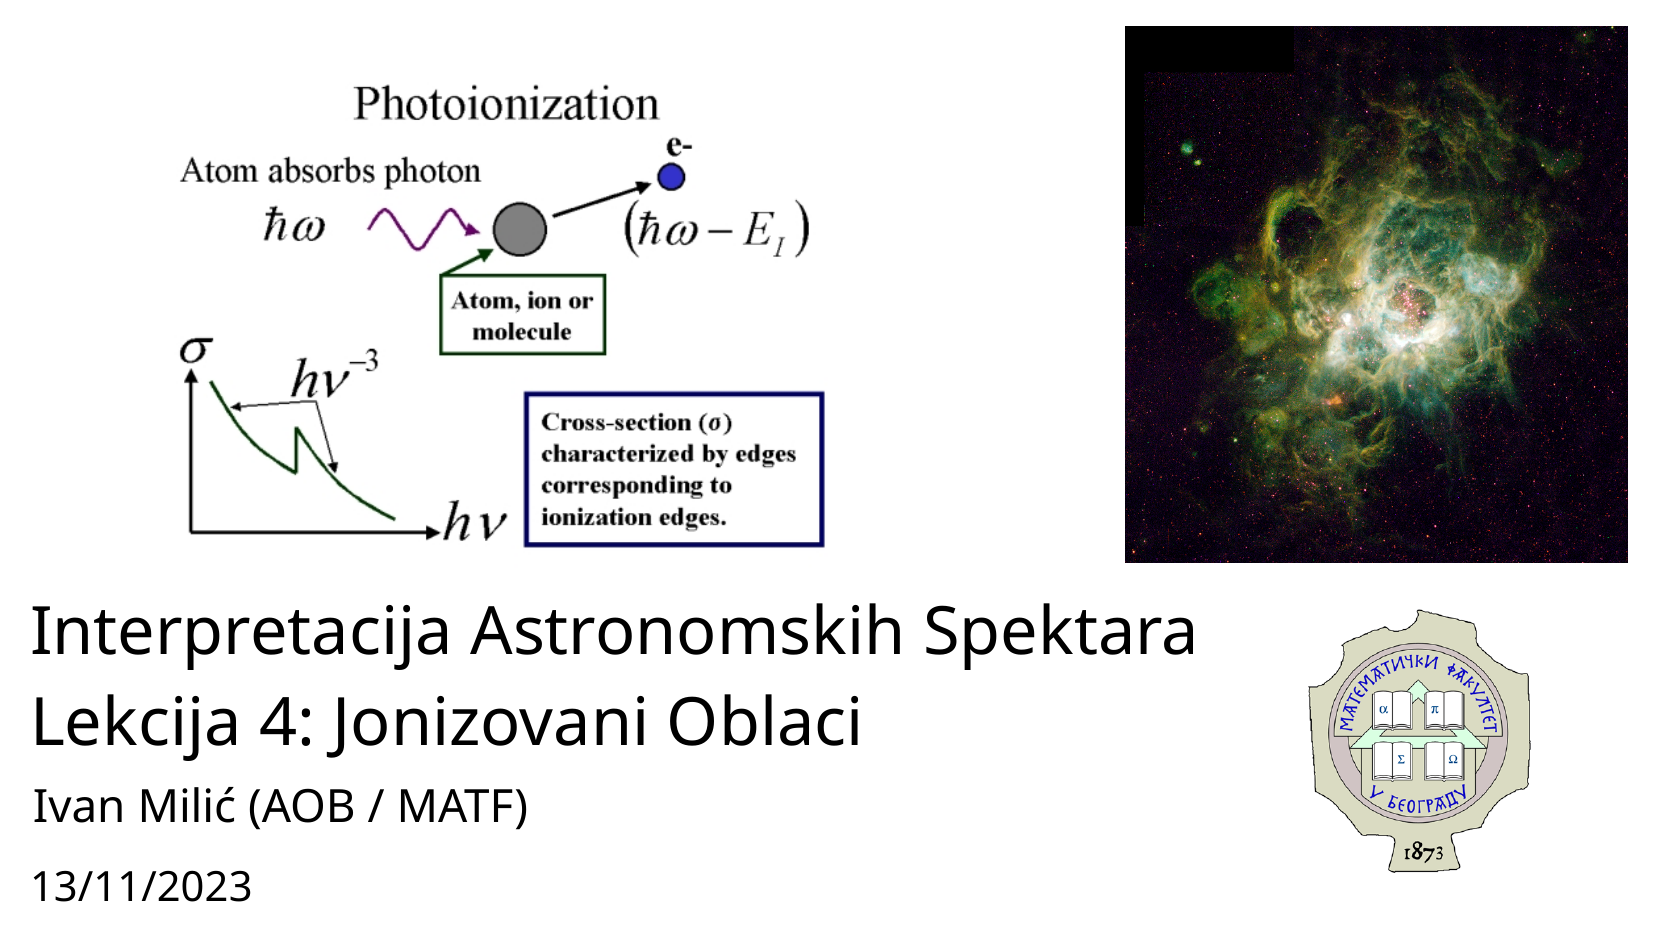

Interpretacija Astronomskih Spektara
Lekcija 4: Jonizovani Oblaci
Ivan Milić (AOB / MATF)
# 13/11/2023